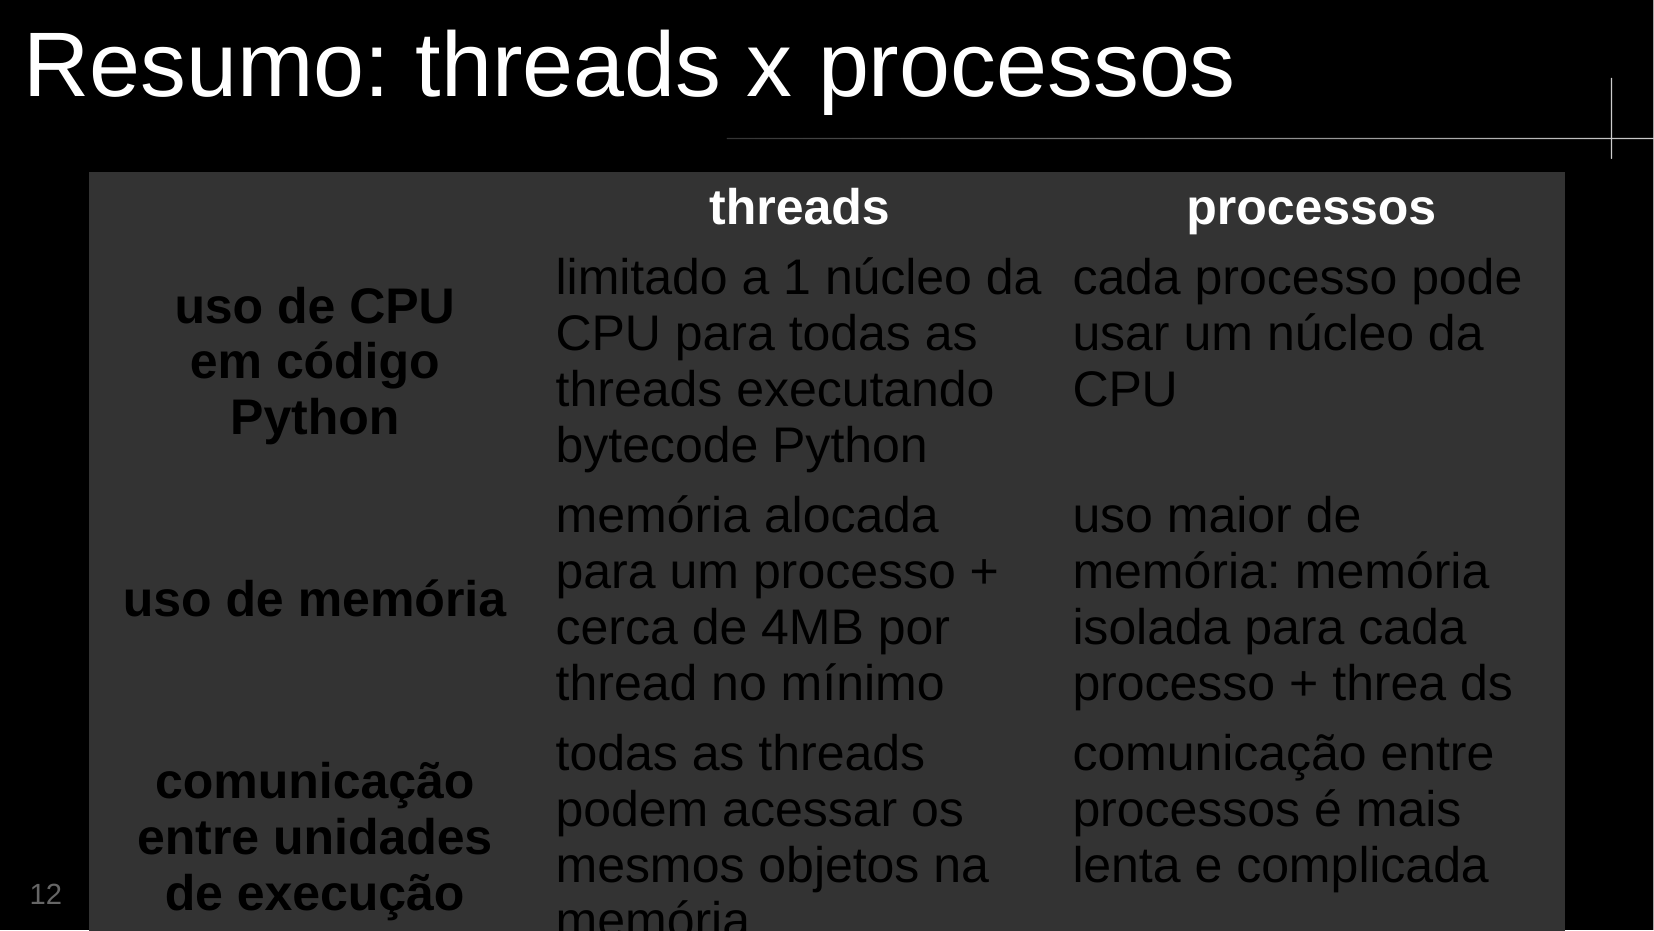

# Resumo: threads x processos
| | threads | processos |
| --- | --- | --- |
| uso de CPU em código Python | limitado a 1 núcleo da CPU para todas as threads executando bytecode Python | cada processo pode usar um núcleo da CPU |
| uso de memória | memória alocada para um processo + cerca de 4MB por thread no mínimo | uso maior de memória: memória isolada para cada processo + threa ds |
| comunicação entre unidades de execução | todas as threads podem acessar os mesmos objetos na memória | comunicação entre processos é mais lenta e complicada |
| custo de inicialização | criar novo processo é caro; criar threads, nem tanto | custo maior, pois é multiplicado pelo número de processos |
12